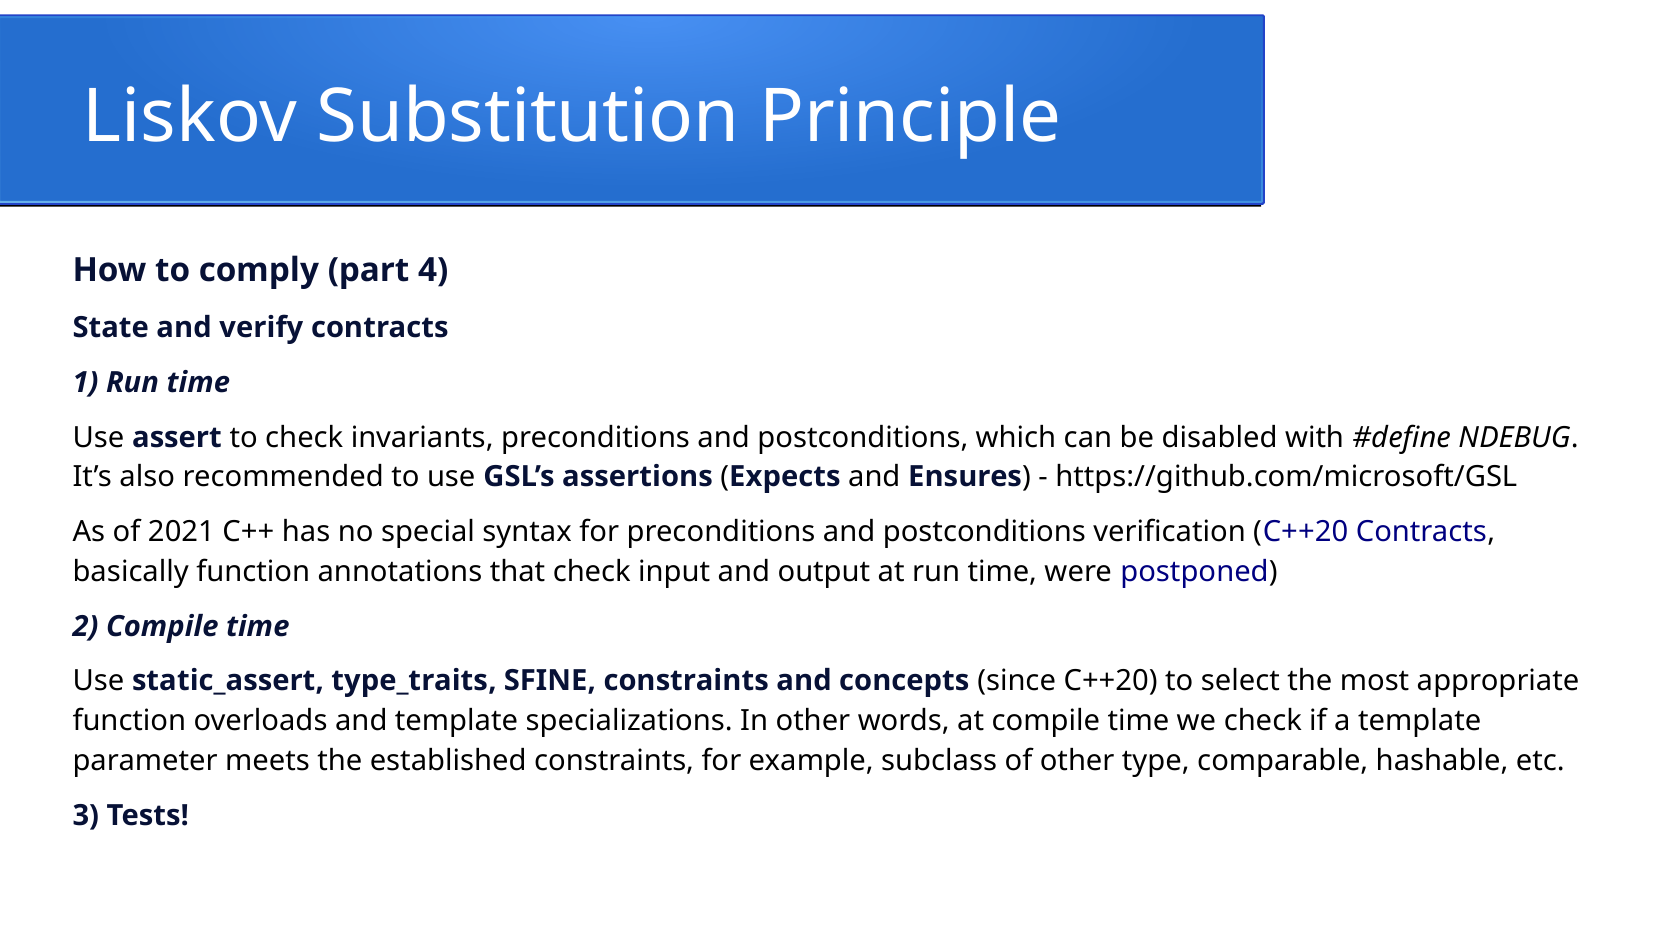

# Liskov Substitution Principle
How to comply (part 4)
State and verify contracts
1) Run time
Use assert to check invariants, preconditions and postconditions, which can be disabled with #define NDEBUG. It’s also recommended to use GSL’s assertions (Expects and Ensures) - https://github.com/microsoft/GSL
As of 2021 C++ has no special syntax for preconditions and postconditions verification (C++20 Contracts, basically function annotations that check input and output at run time, were postponed)
2) Compile time
Use static_assert, type_traits, SFINE, constraints and concepts (since C++20) to select the most appropriate function overloads and template specializations. In other words, at compile time we check if a template parameter meets the established constraints, for example, subclass of other type, comparable, hashable, etc.
3) Tests!